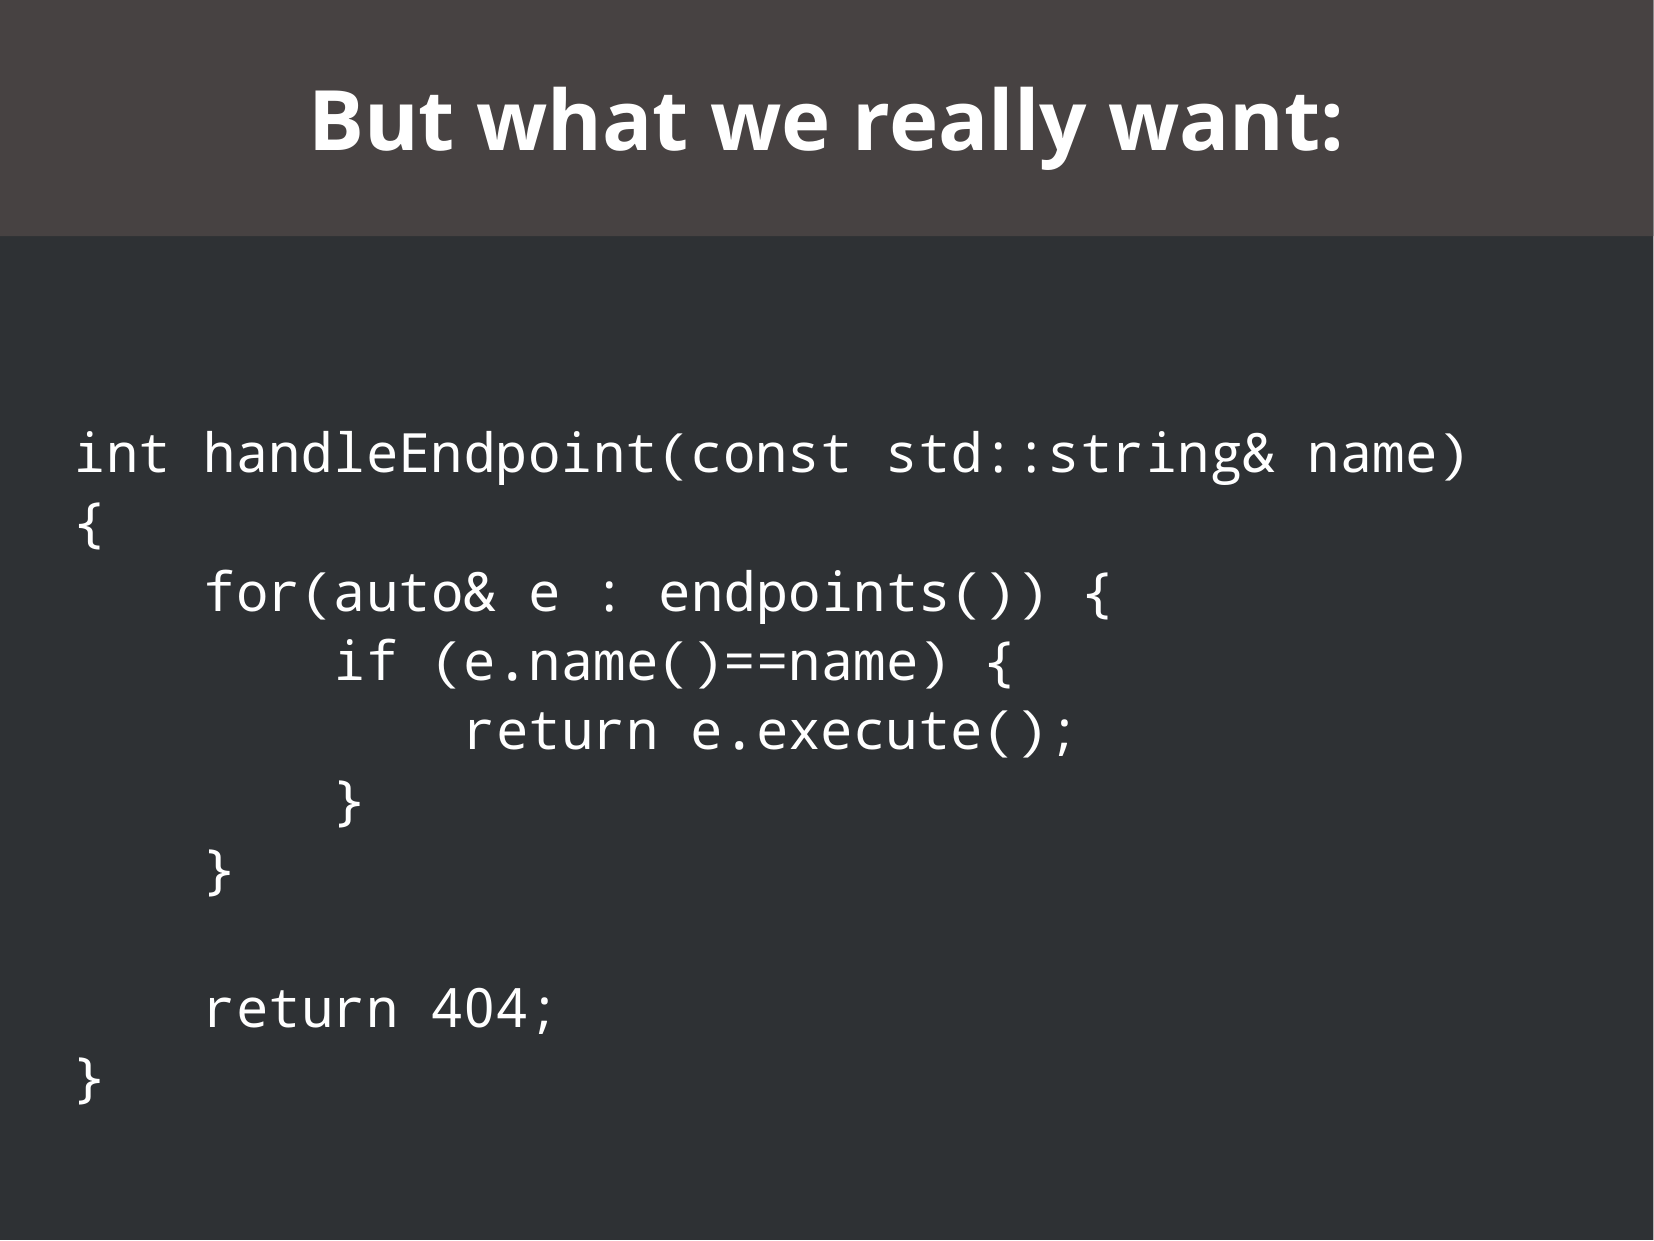

# But what we really want:
int handleEndpoint(const std::string& name)
{
 for(auto& e : endpoints()) {
 if (e.name()==name) {
 return e.execute();
 }
 }
 return 404;
}